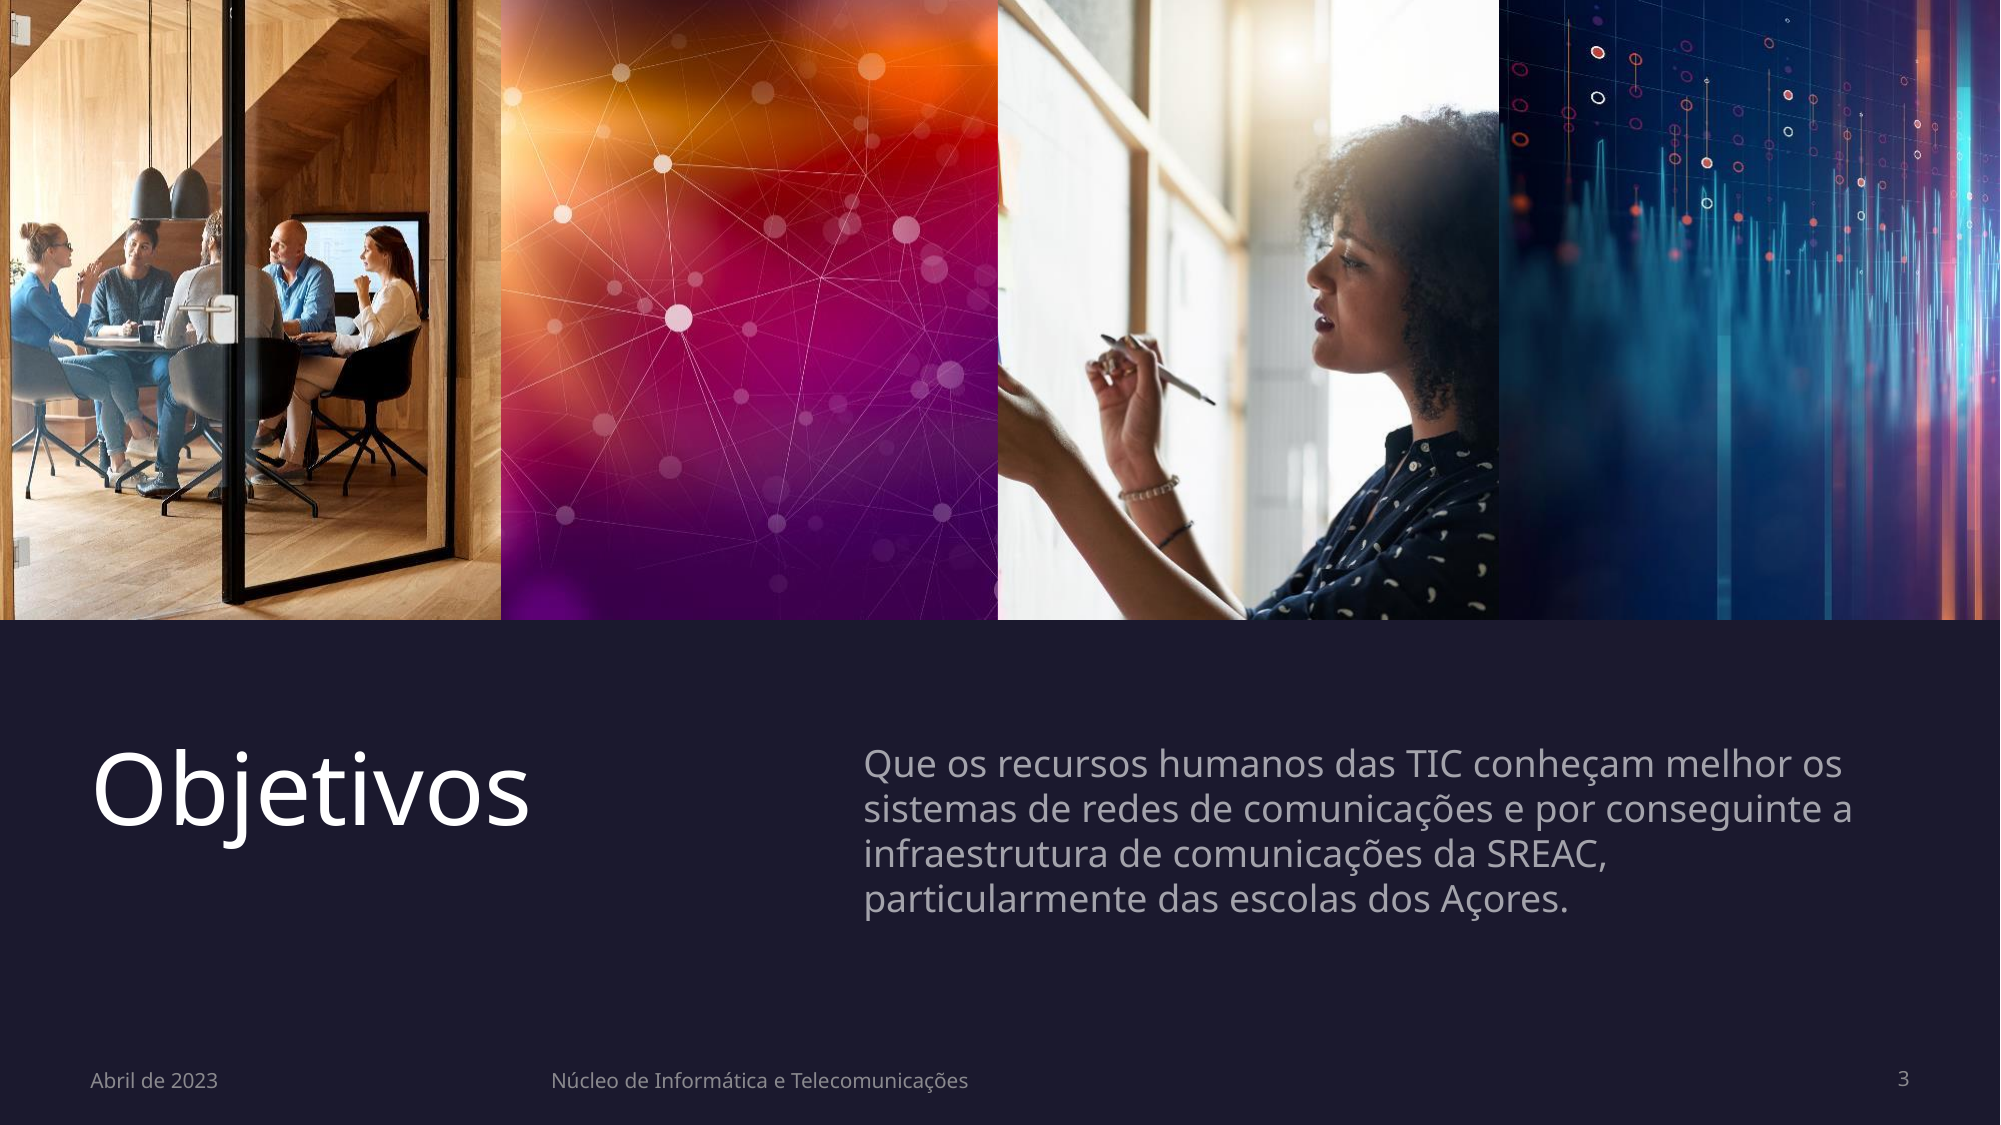

# Objetivos
Que os recursos humanos das TIC conheçam melhor os sistemas de redes de comunicações e por conseguinte a infraestrutura de comunicações da SREAC, particularmente das escolas dos Açores.
Abril de 2023
Núcleo de Informática e Telecomunicações